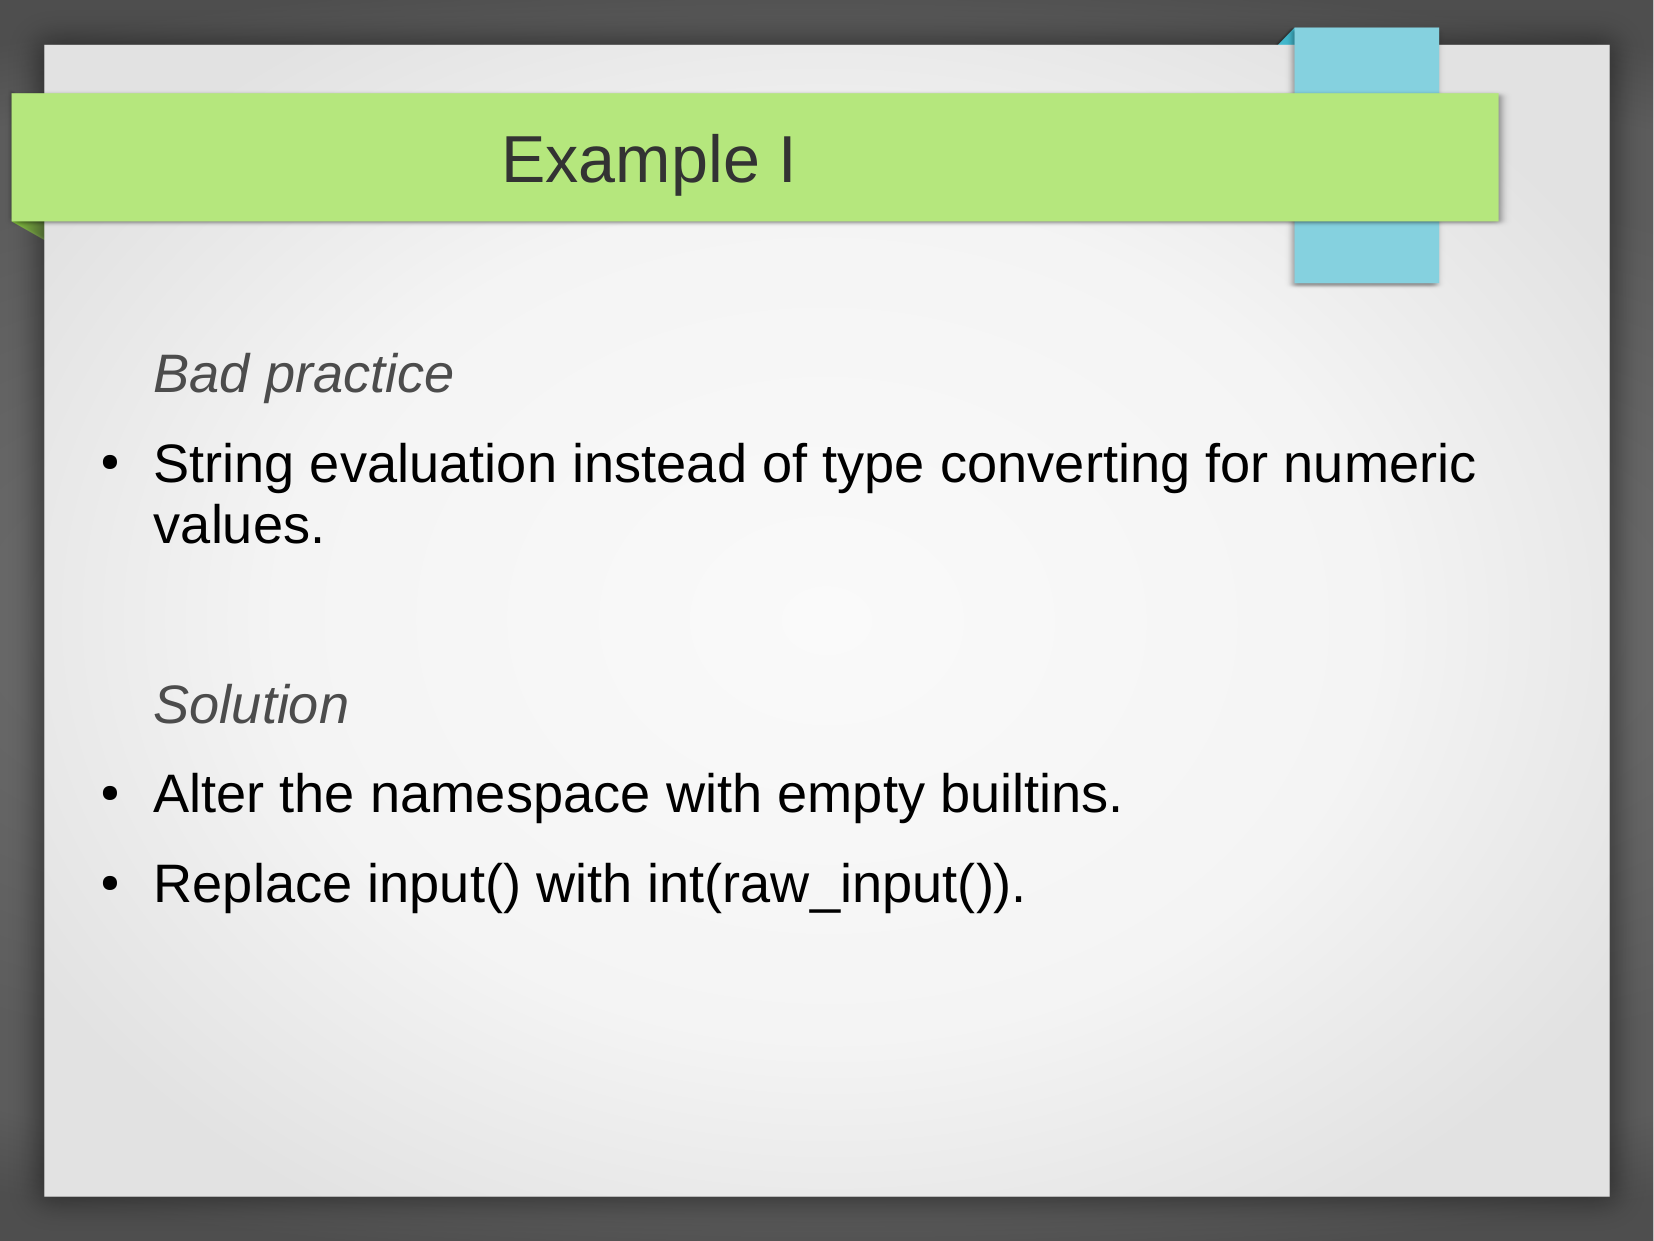

# Example I
Bad practice
String evaluation instead of type converting for numeric values.
Solution
Alter the namespace with empty builtins.
Replace input() with int(raw_input()).